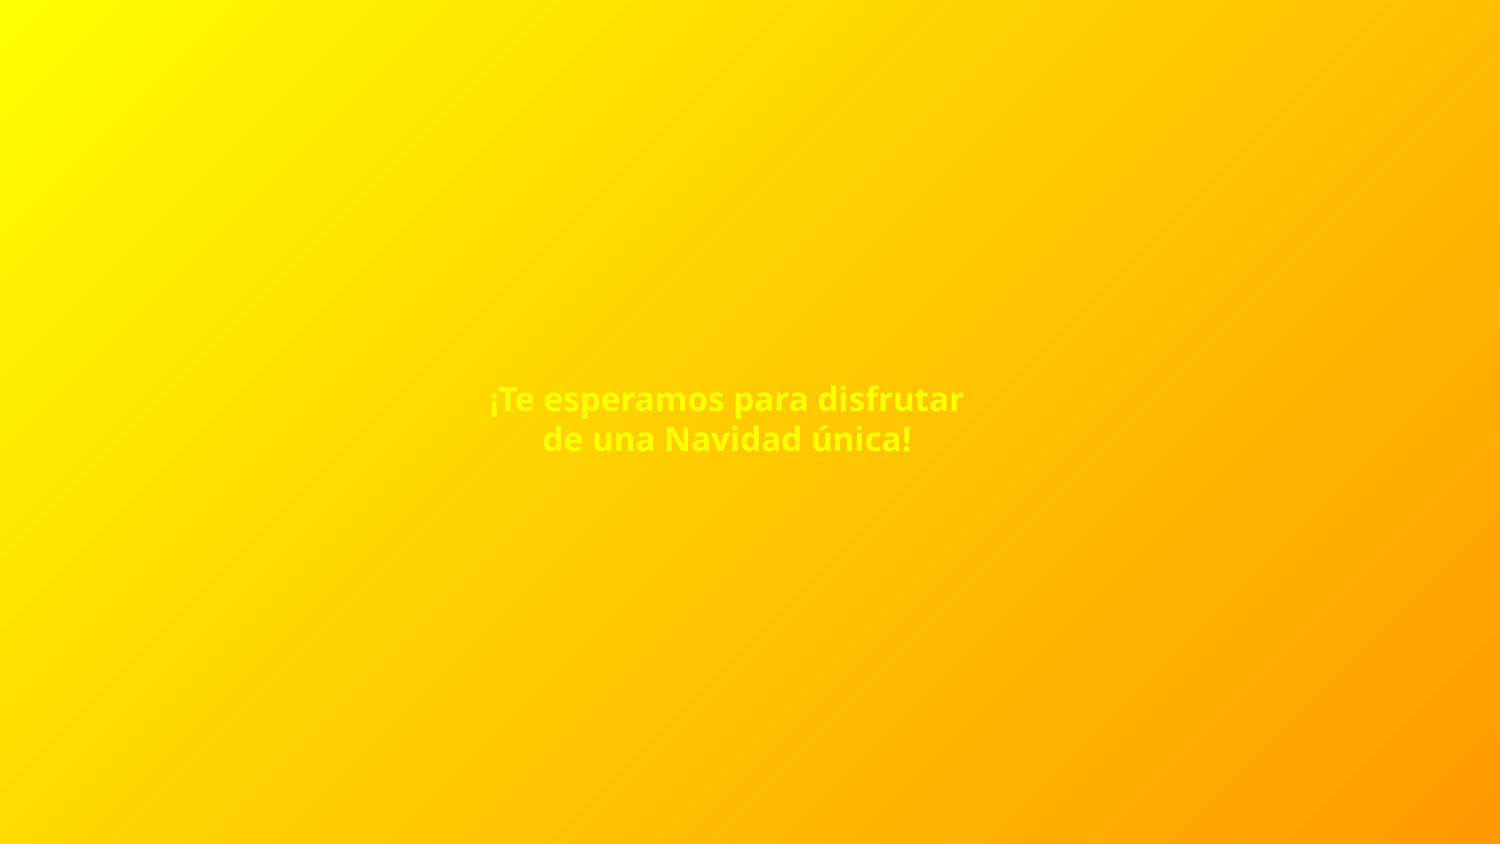

# ¡Te esperamos para disfrutar de una Navidad única!